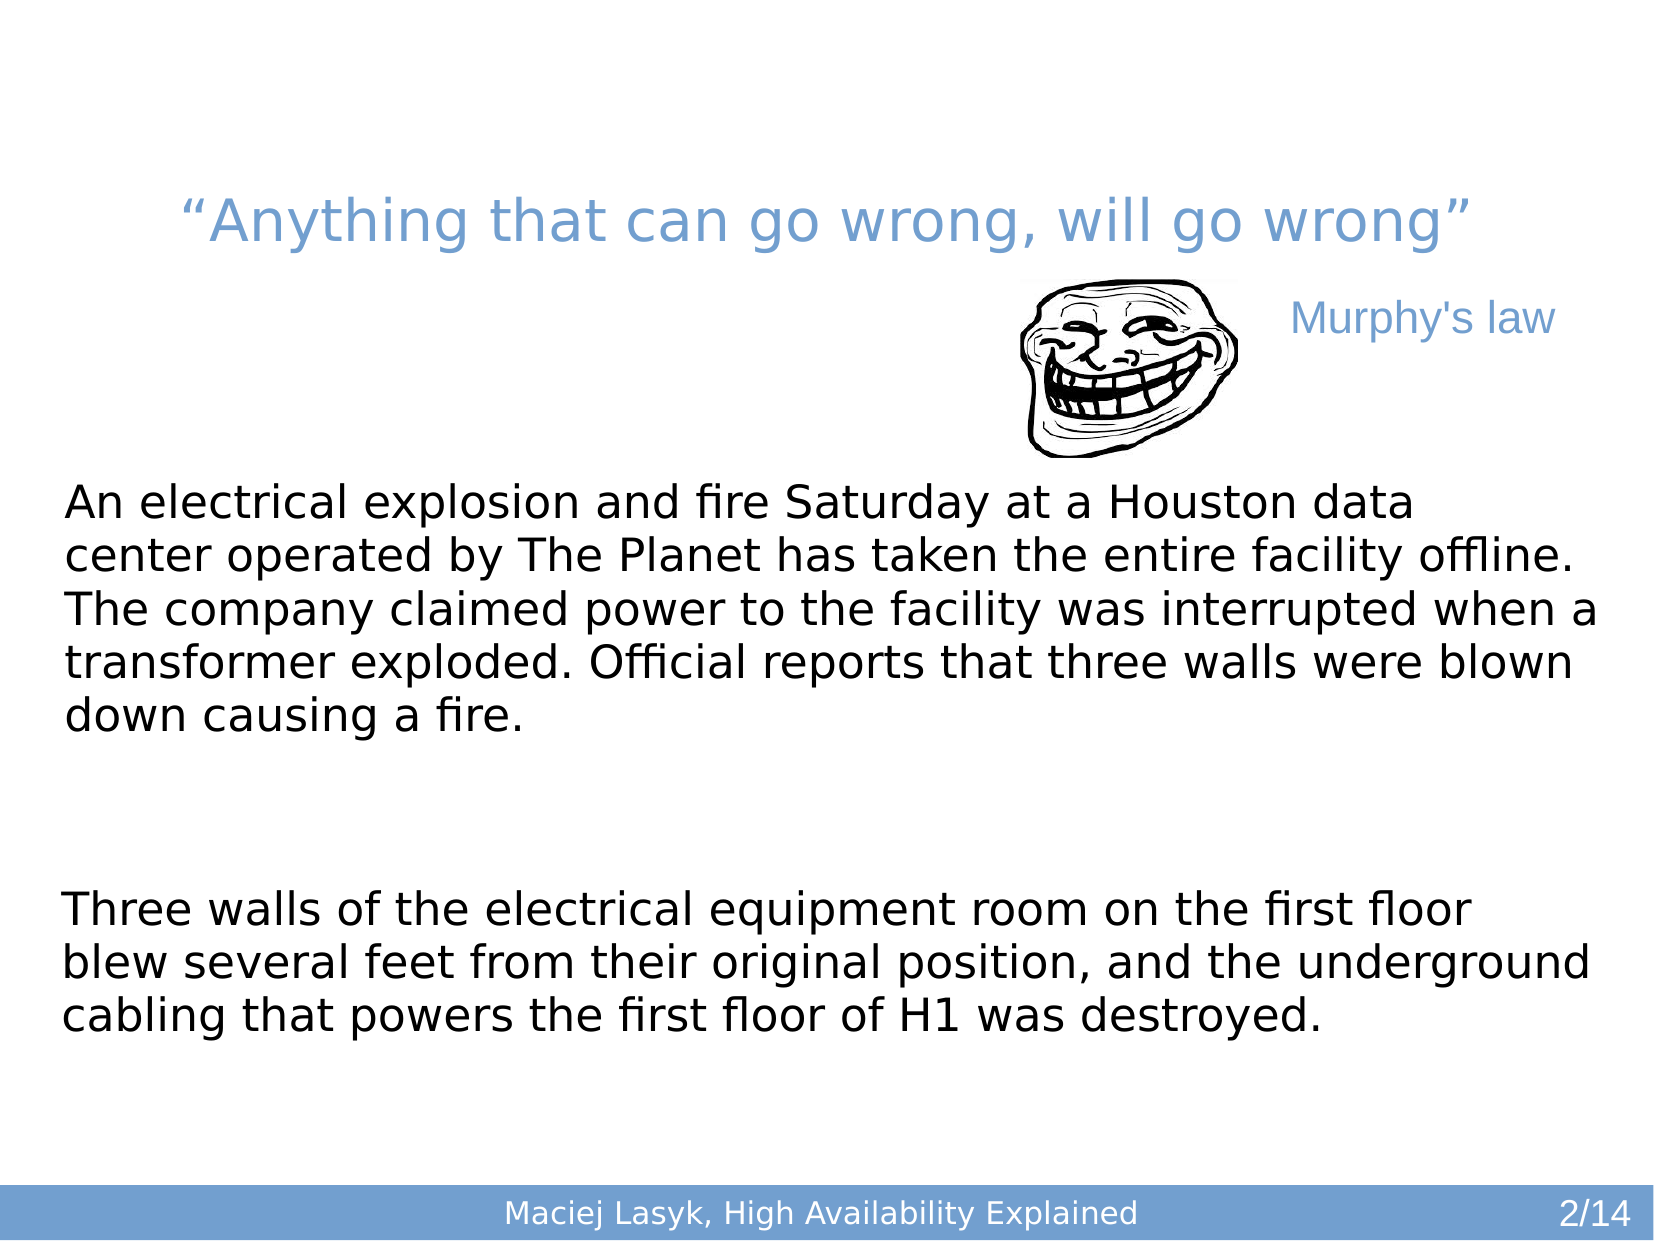

“Anything that can go wrong, will go wrong”
Murphy's law
An electrical explosion and fire Saturday at a Houston data
center operated by The Planet has taken the entire facility offline.
The company claimed power to the facility was interrupted when a
transformer exploded. Official reports that three walls were blown
down causing a fire.
Three walls of the electrical equipment room on the first floor
blew several feet from their original position, and the underground
cabling that powers the first floor of H1 was destroyed.
 2/14
Maciej Lasyk, High Availability Explained